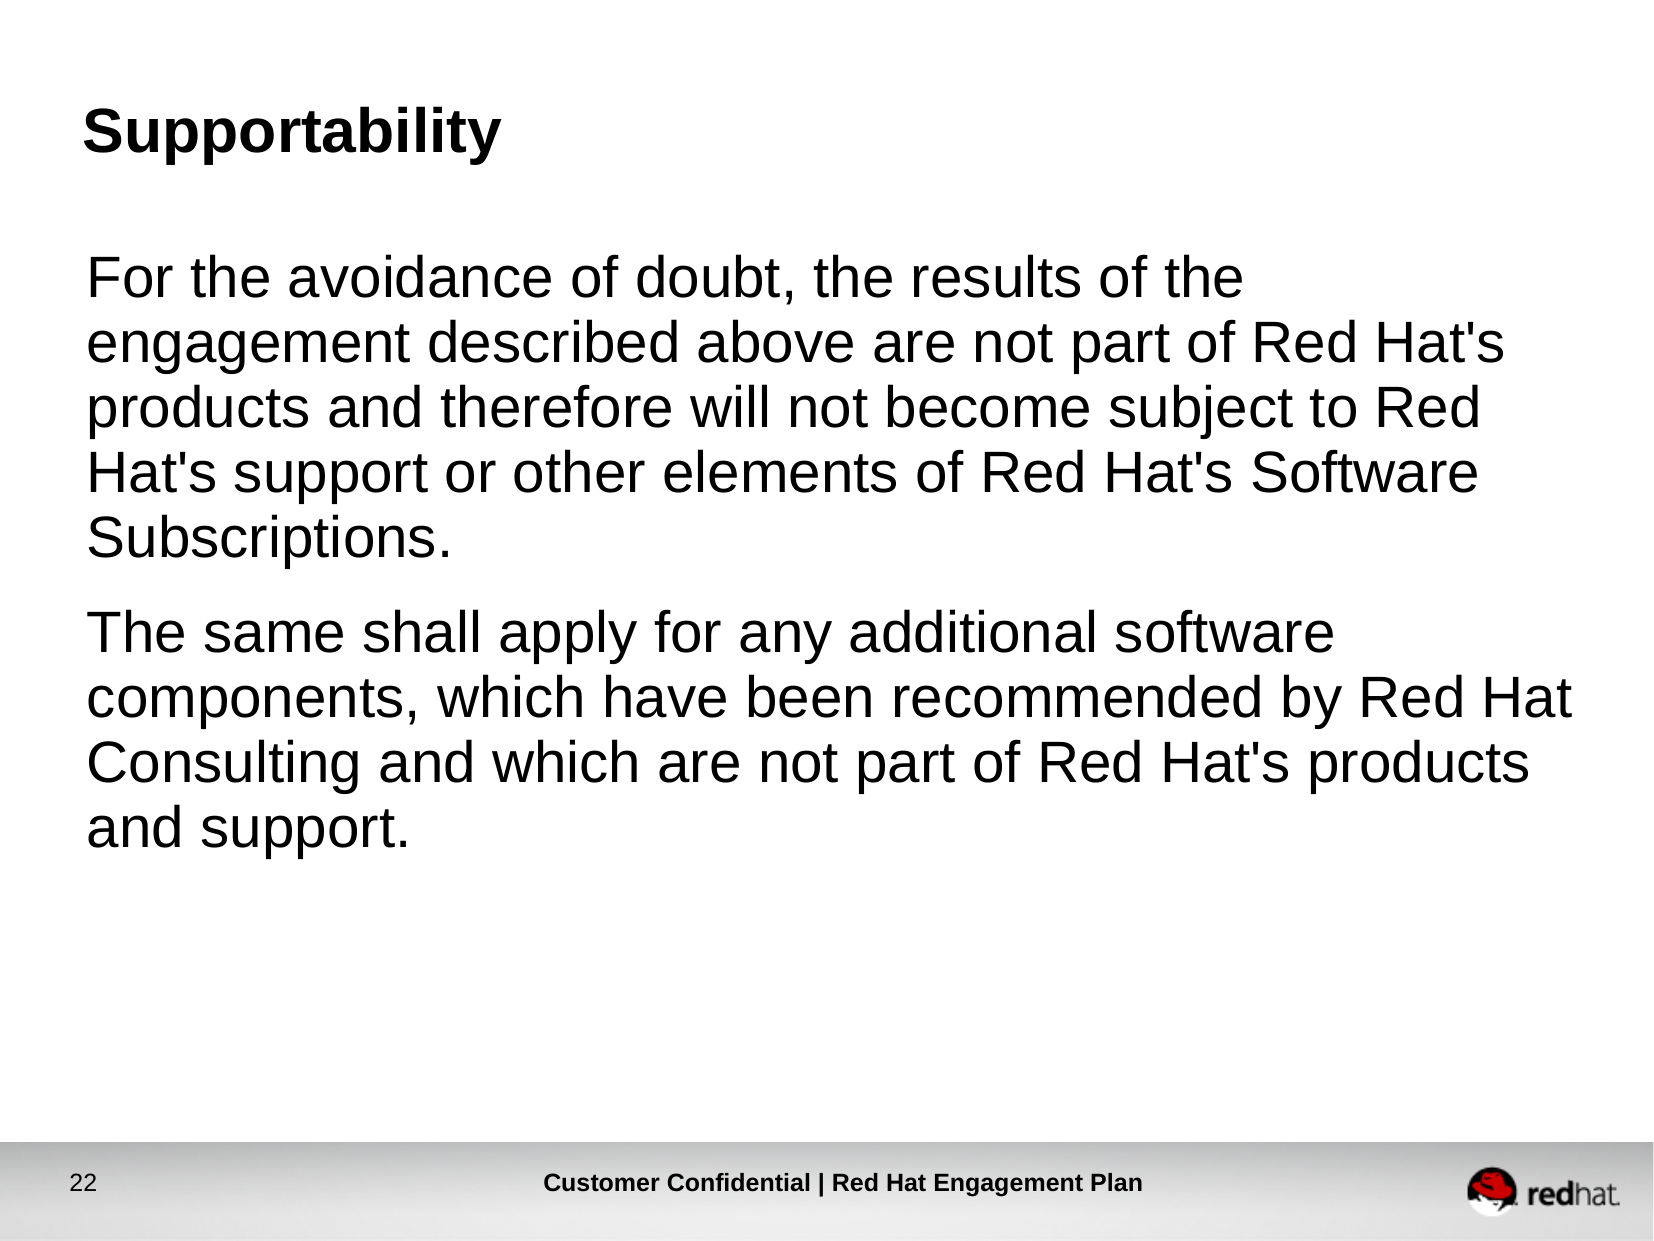

# Supportability
For the avoidance of doubt, the results of the engagement described above are not part of Red Hat's products and therefore will not become subject to Red Hat's support or other elements of Red Hat's Software Subscriptions.
The same shall apply for any additional software components, which have been recommended by Red Hat Consulting and which are not part of Red Hat's products and support.